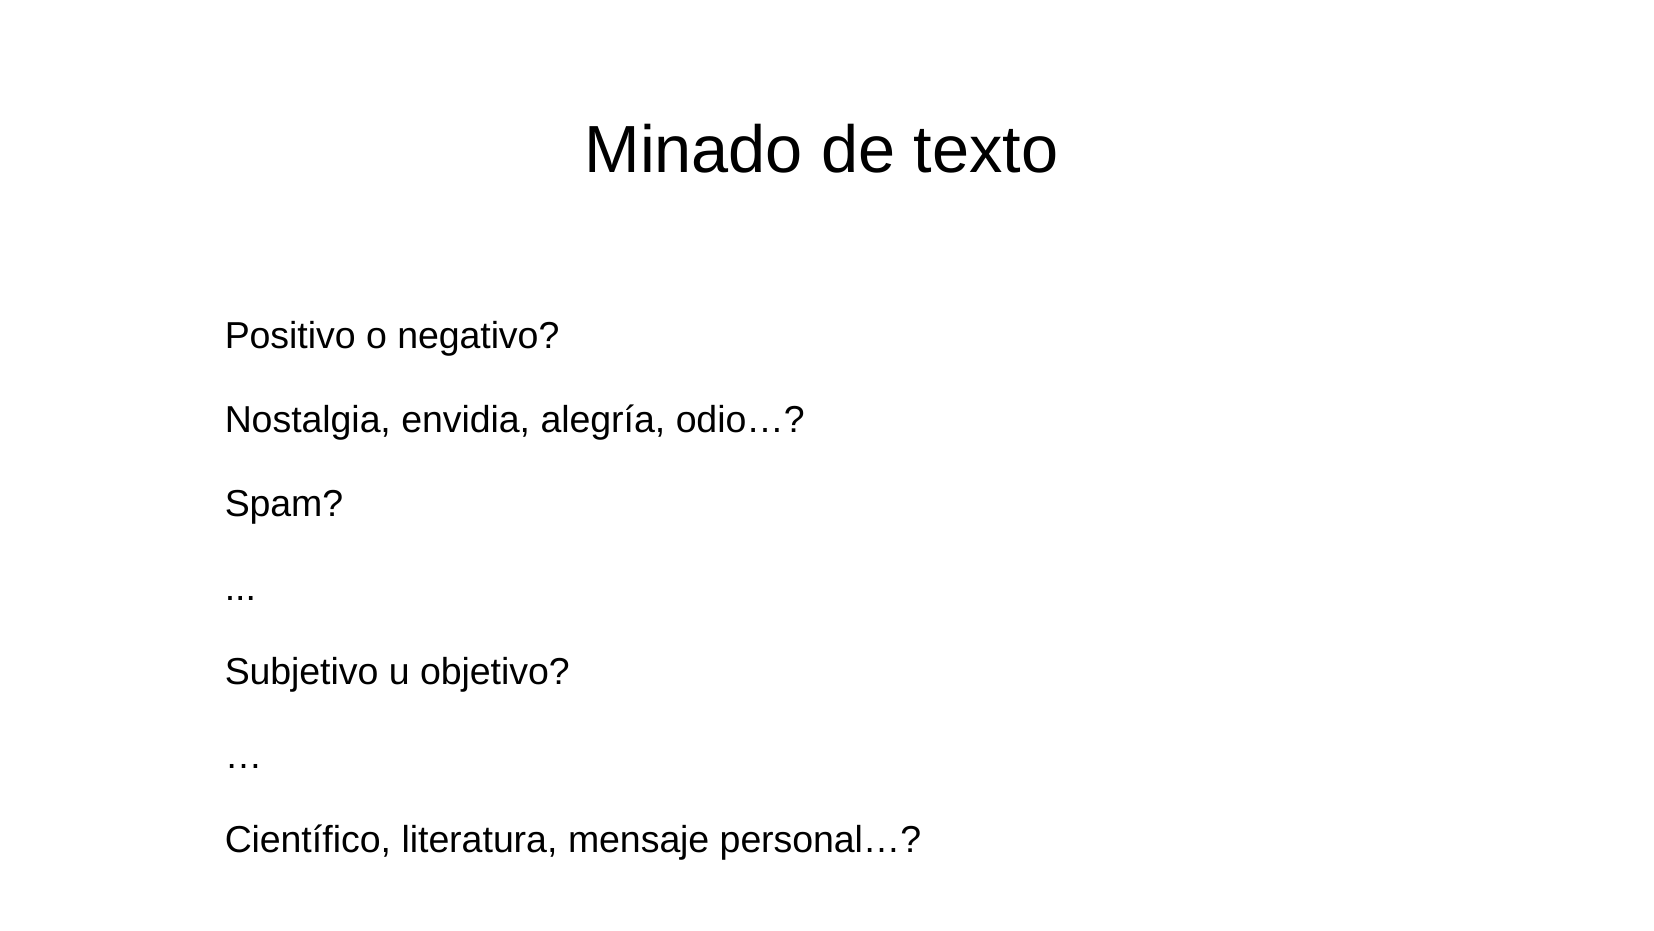

Minado de texto
Positivo o negativo?
Nostalgia, envidia, alegría, odio…?
Spam?
...
Subjetivo u objetivo?
…
Científico, literatura, mensaje personal…?